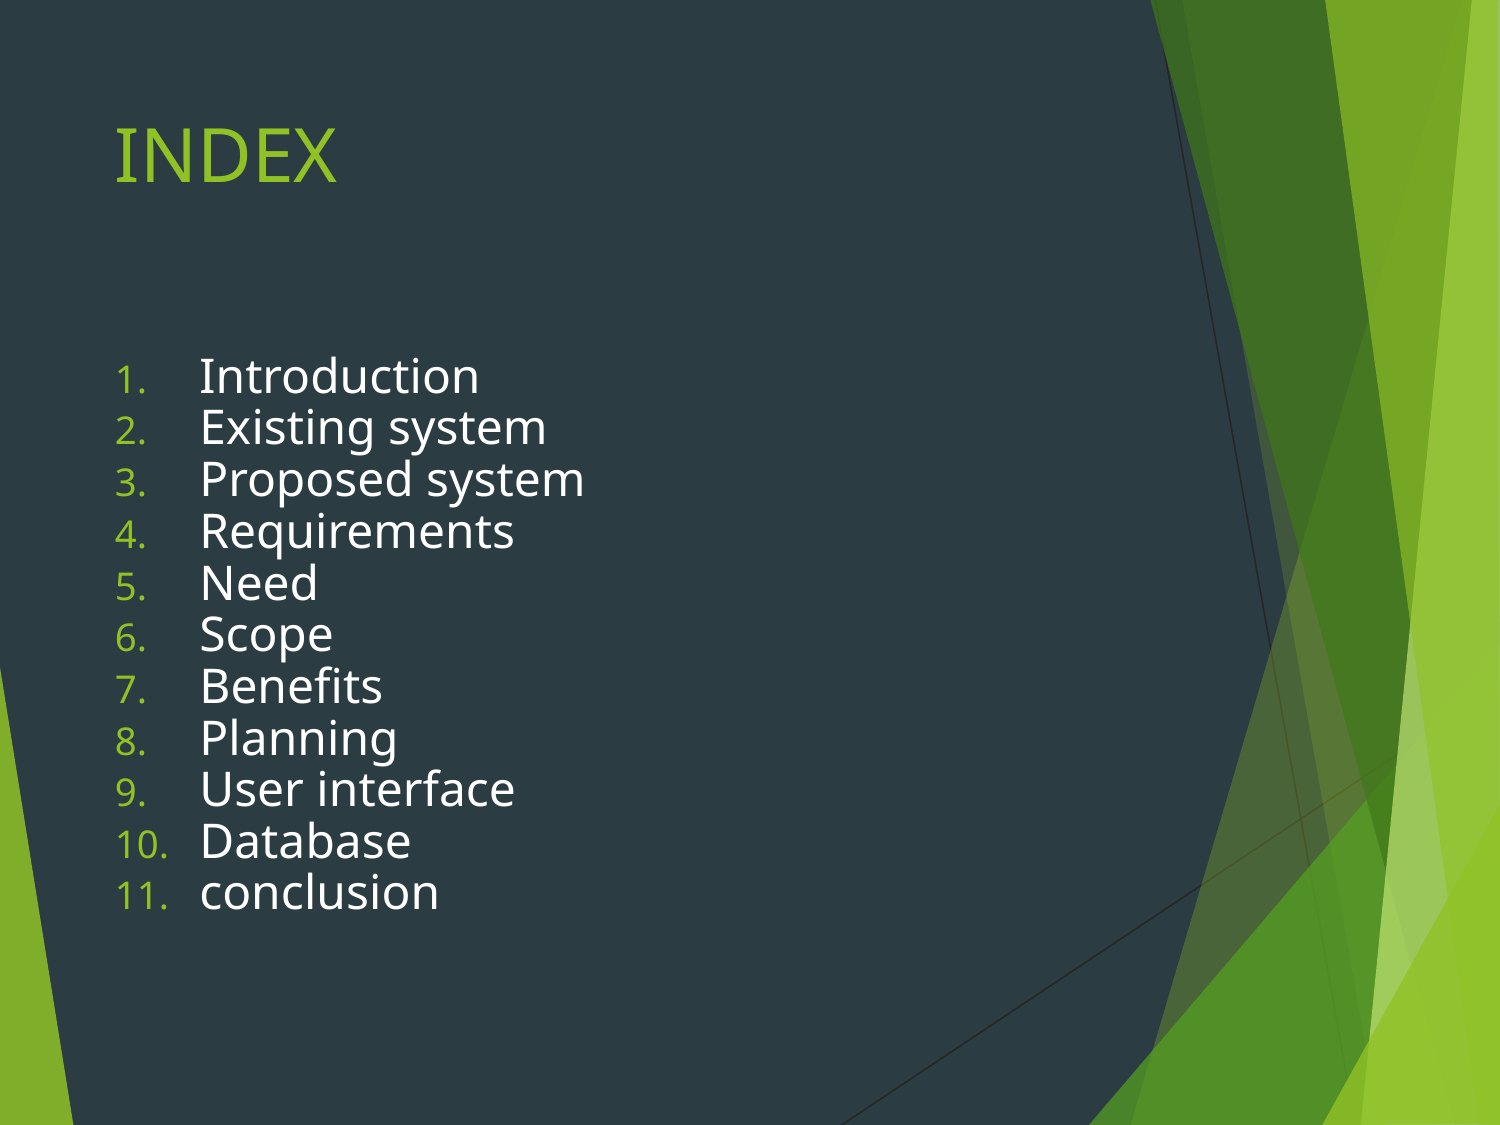

# INDEX
Introduction
Existing system
Proposed system
Requirements
Need
Scope
Benefits
Planning
User interface
Database
conclusion